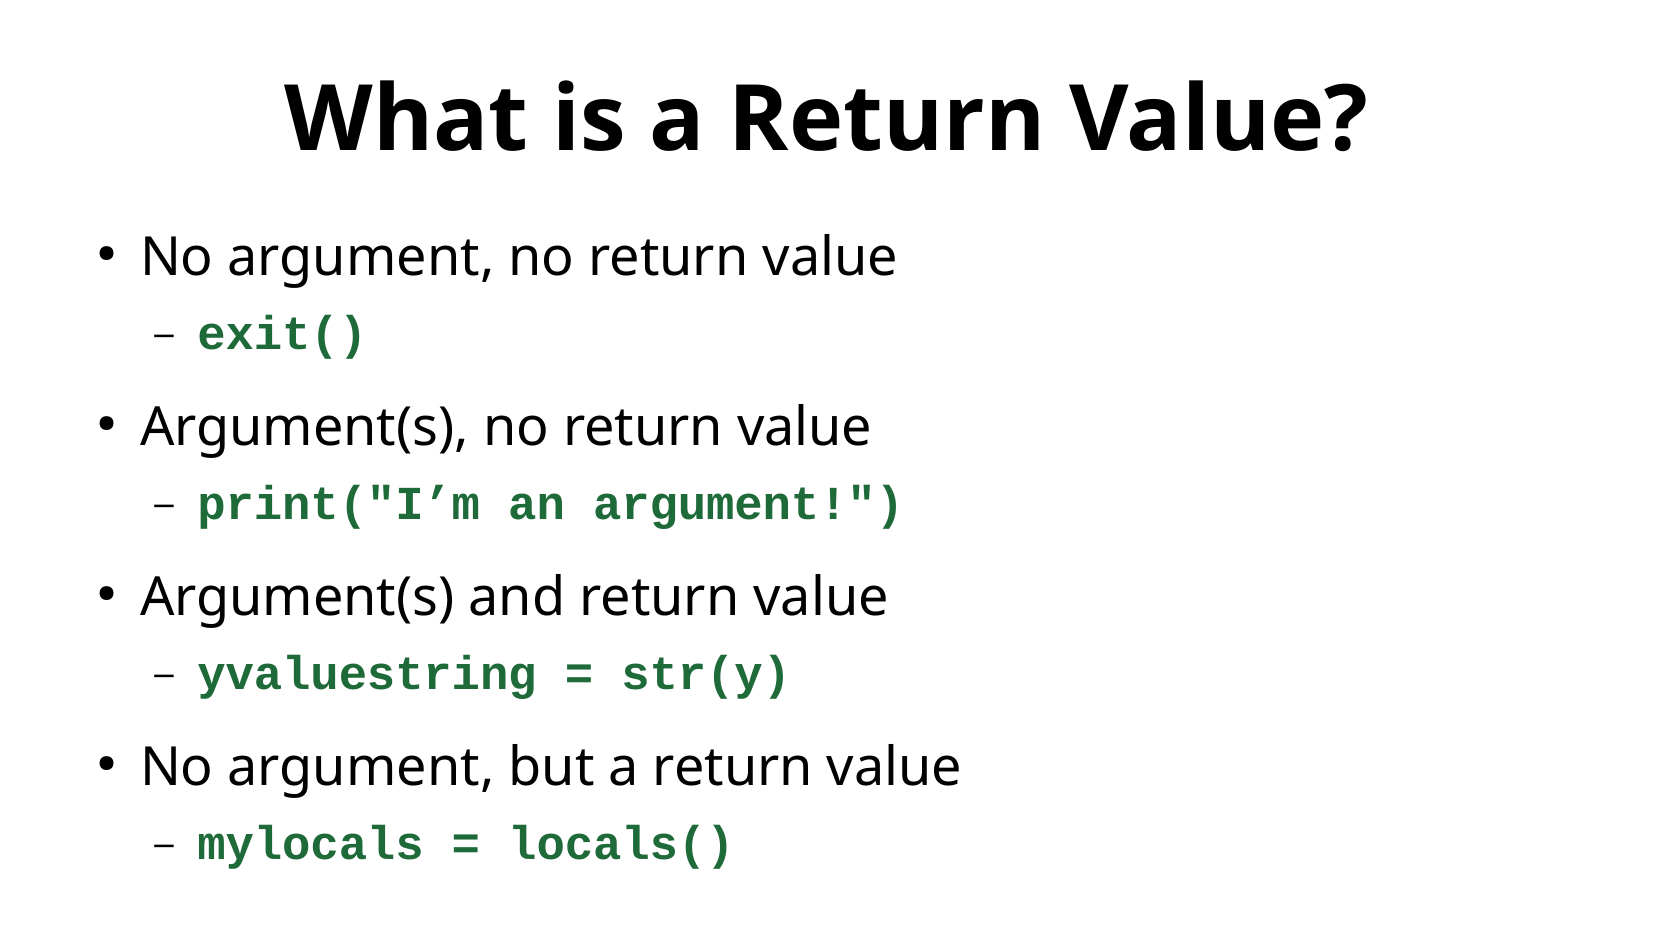

# What is a Return Value?
No argument, no return value
exit()
Argument(s), no return value
print("I’m an argument!")
Argument(s) and return value
yvaluestring = str(y)
No argument, but a return value
mylocals = locals()